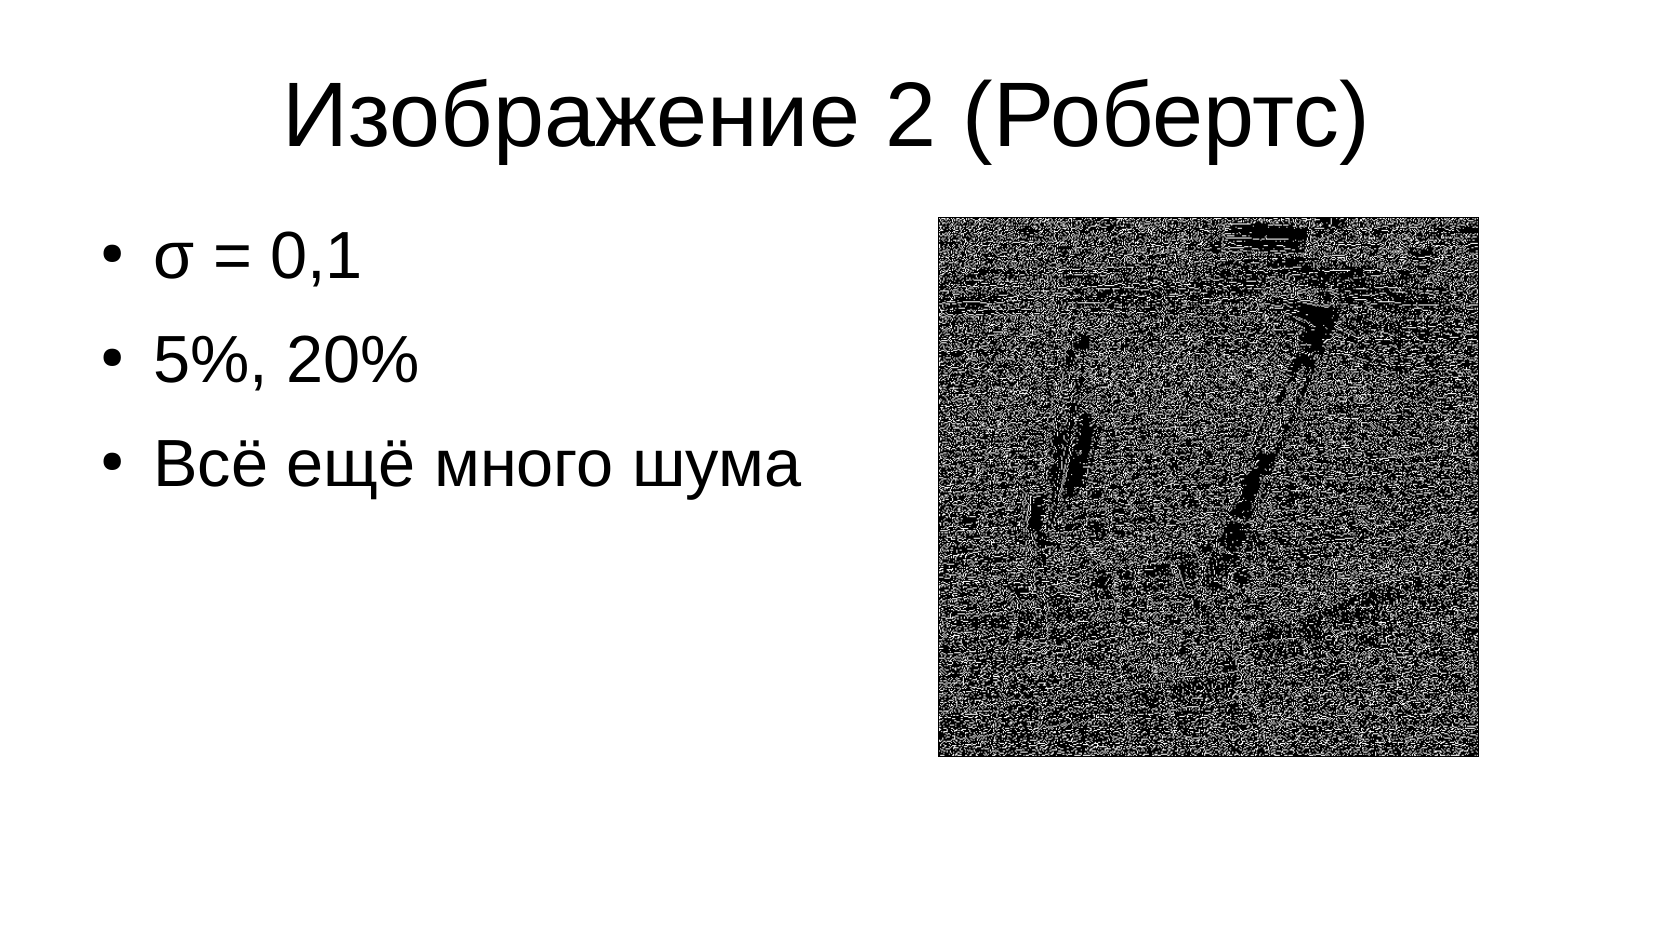

# Изображение 2 (Робертс)
σ = 0,1
5%, 20%
Всё ещё много шума